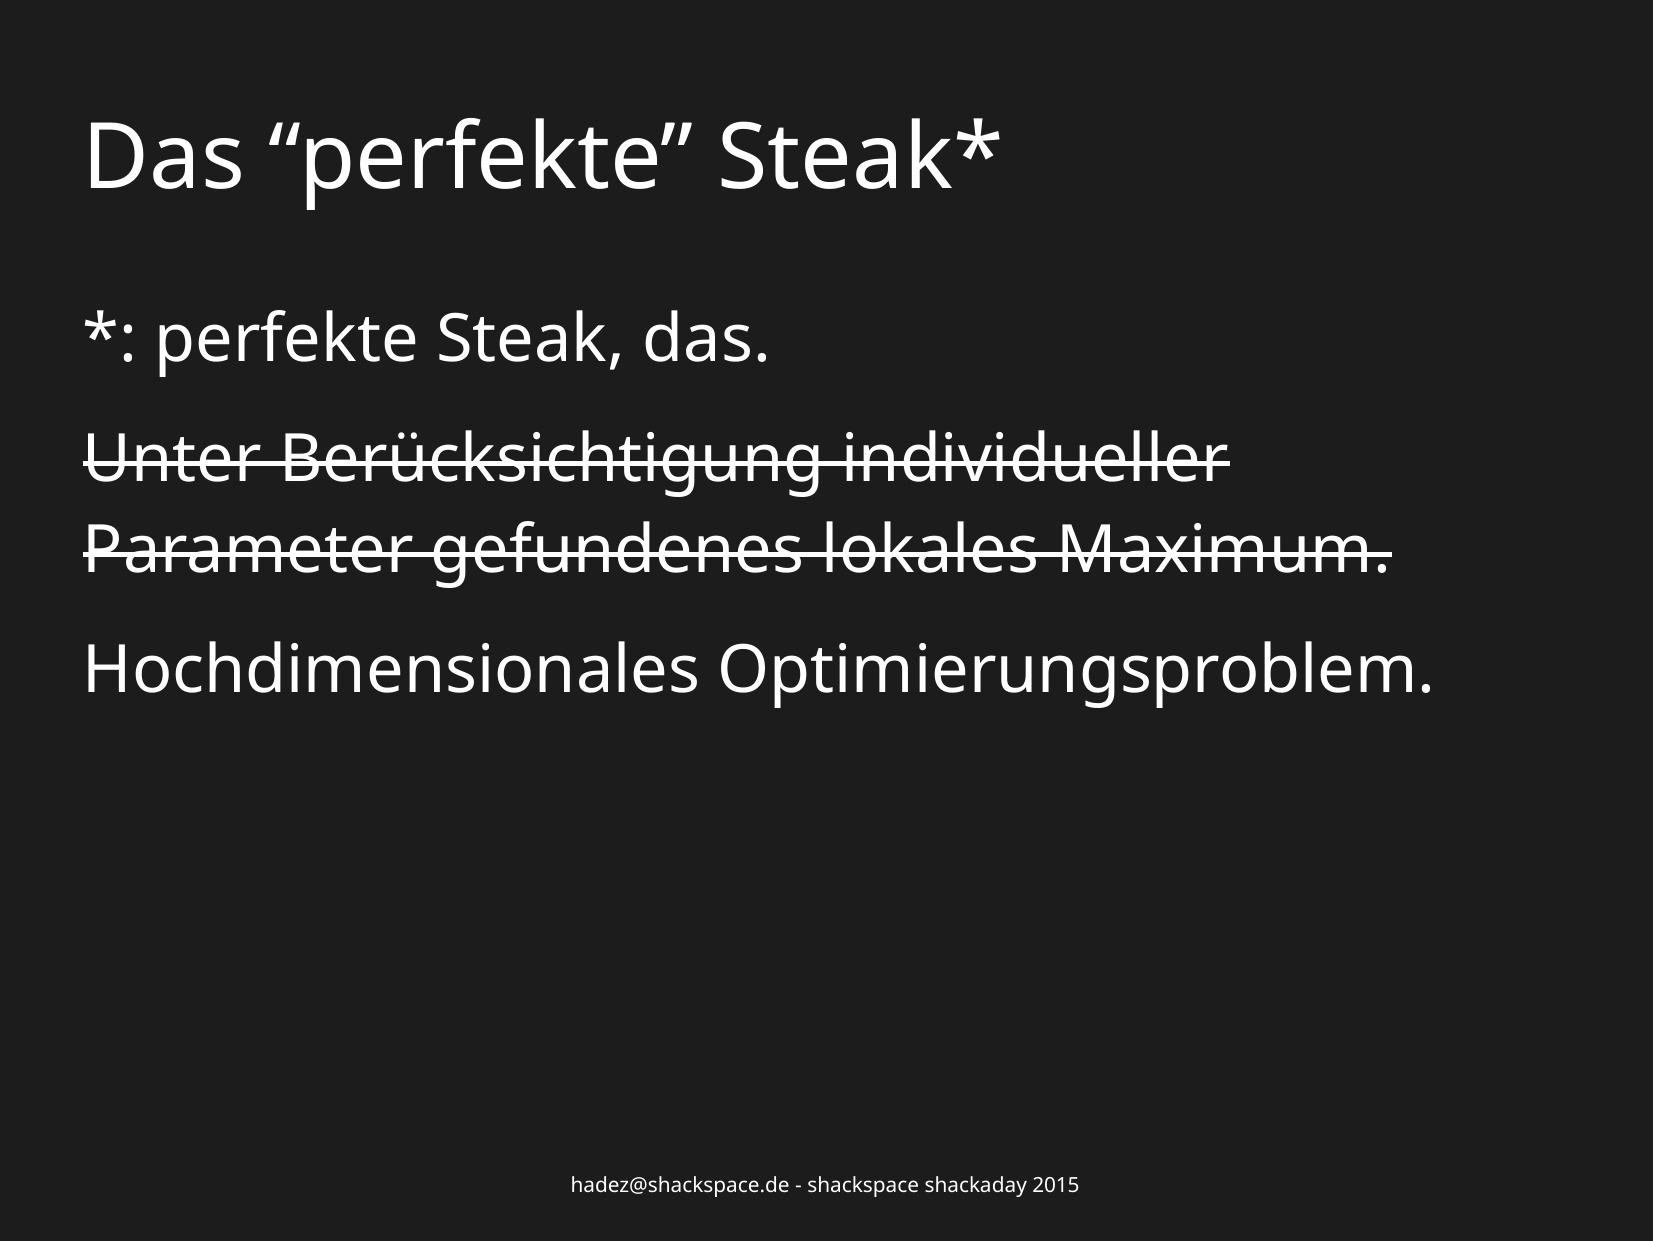

# Das “perfekte” Steak*
*: perfekte Steak, das.
Unter Berücksichtigung individueller Parameter gefundenes lokales Maximum.
Hochdimensionales Optimierungsproblem.